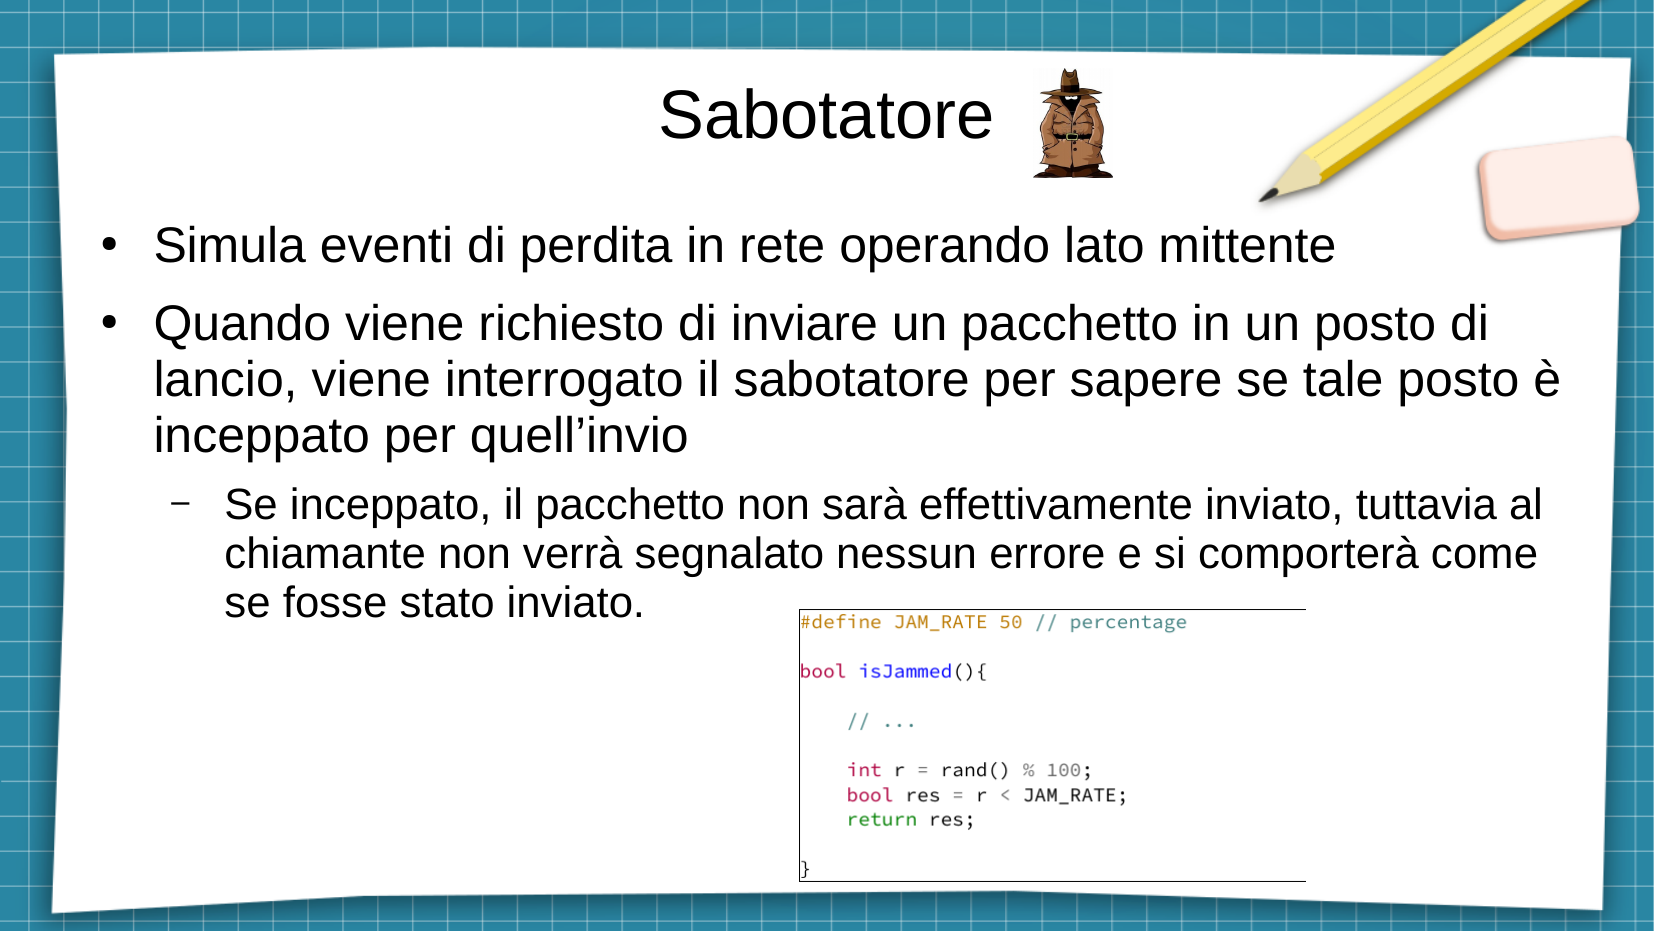

# Sabotatore
Simula eventi di perdita in rete operando lato mittente
Quando viene richiesto di inviare un pacchetto in un posto di lancio, viene interrogato il sabotatore per sapere se tale posto è inceppato per quell’invio
Se inceppato, il pacchetto non sarà effettivamente inviato, tuttavia al chiamante non verrà segnalato nessun errore e si comporterà come se fosse stato inviato.